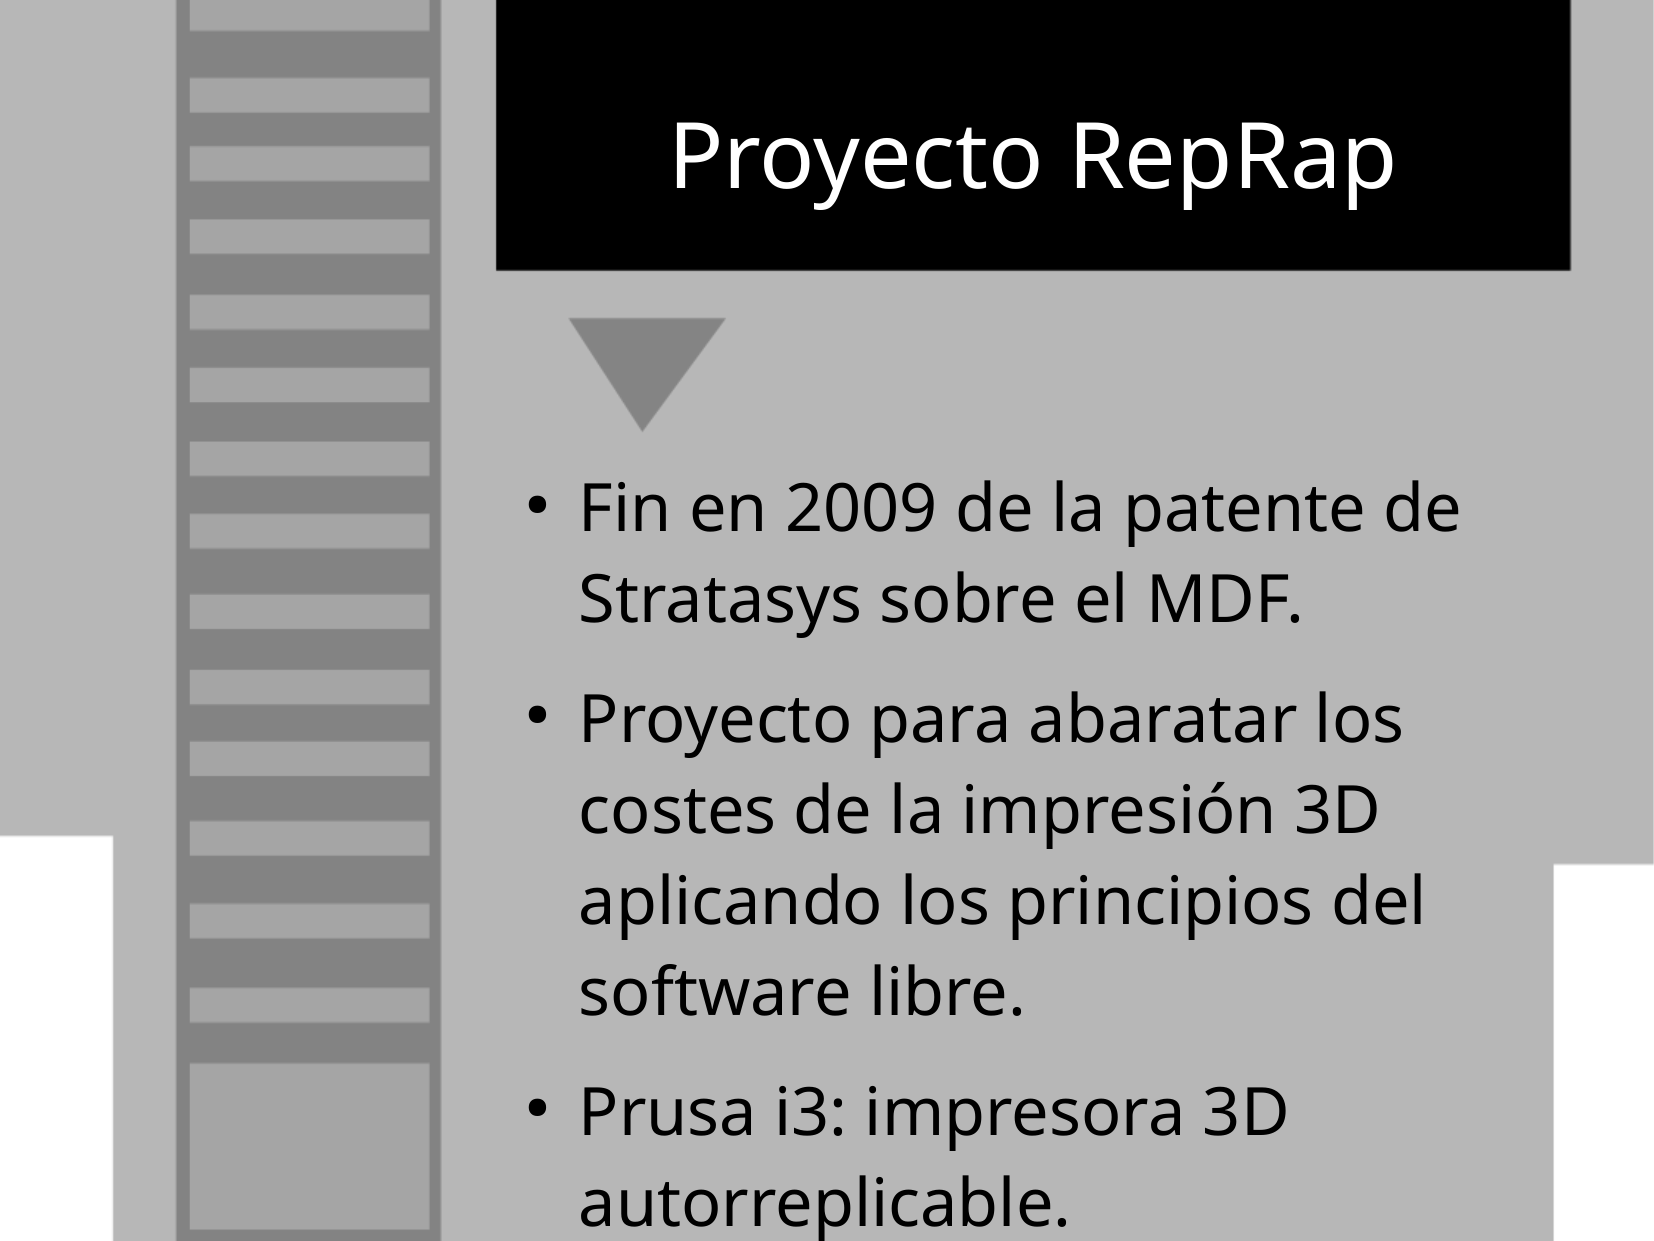

# Proyecto RepRap
Fin en 2009 de la patente de Stratasys sobre el MDF.
Proyecto para abaratar los costes de la impresión 3D aplicando los principios del software libre.
Prusa i3: impresora 3D autorreplicable.